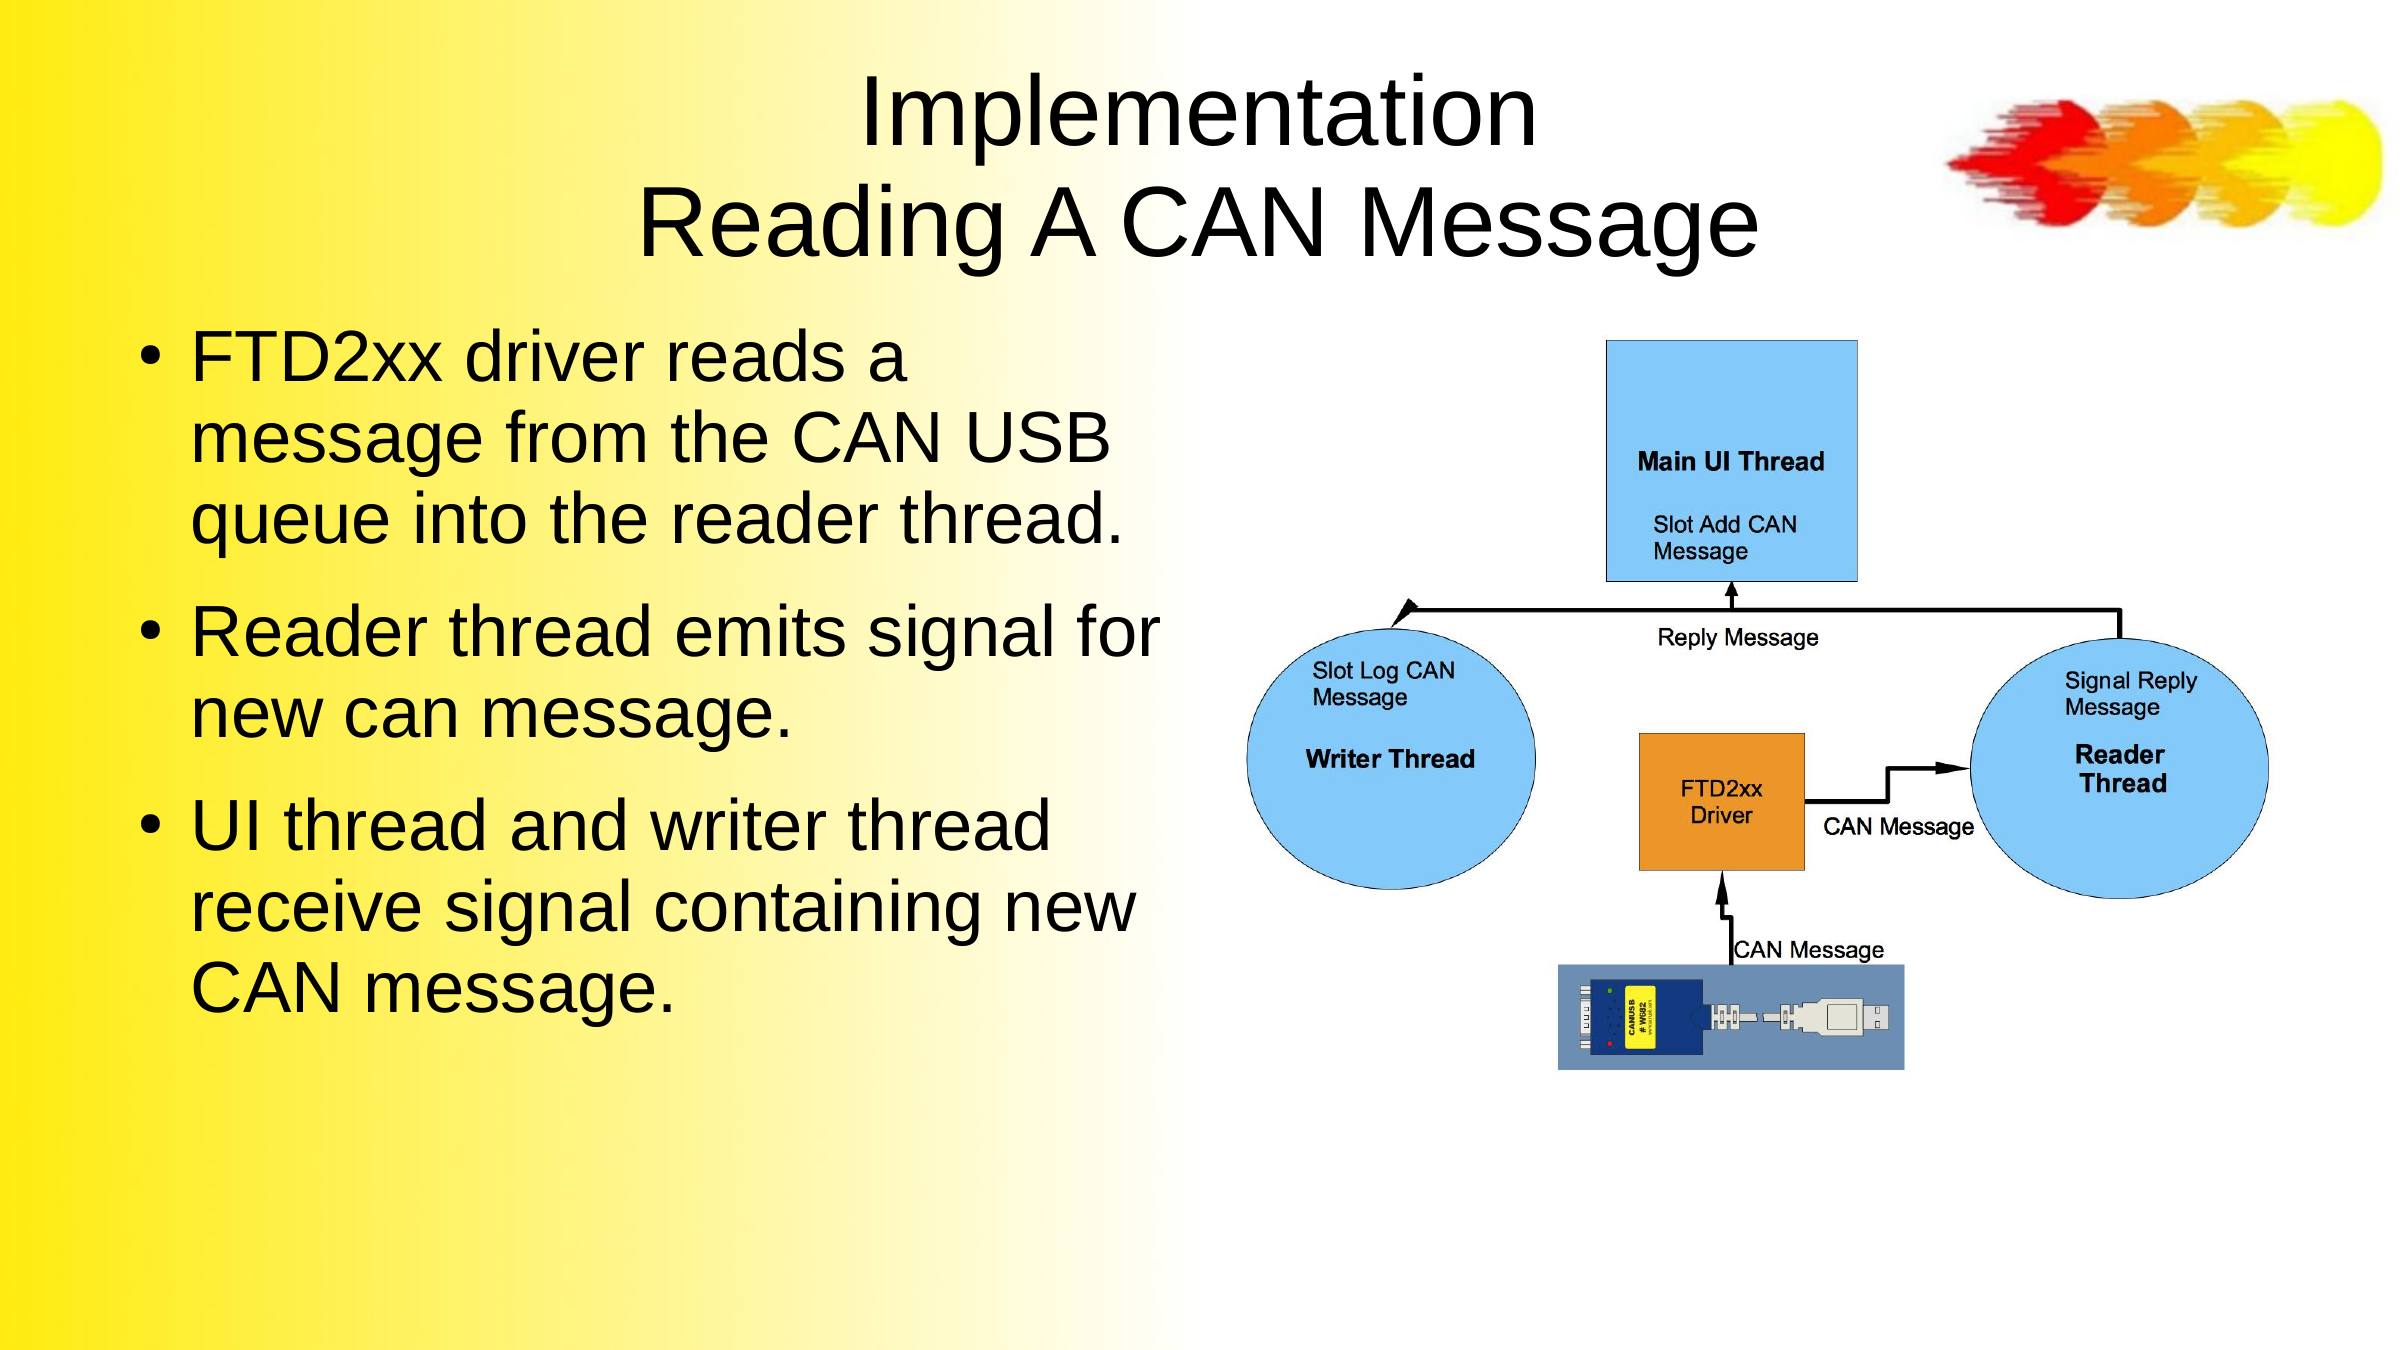

# Implementation Reading A CAN Message
FTD2xx driver reads a message from the CAN USB queue into the reader thread.
Reader thread emits signal for new can message.
UI thread and writer thread receive signal containing new CAN message.